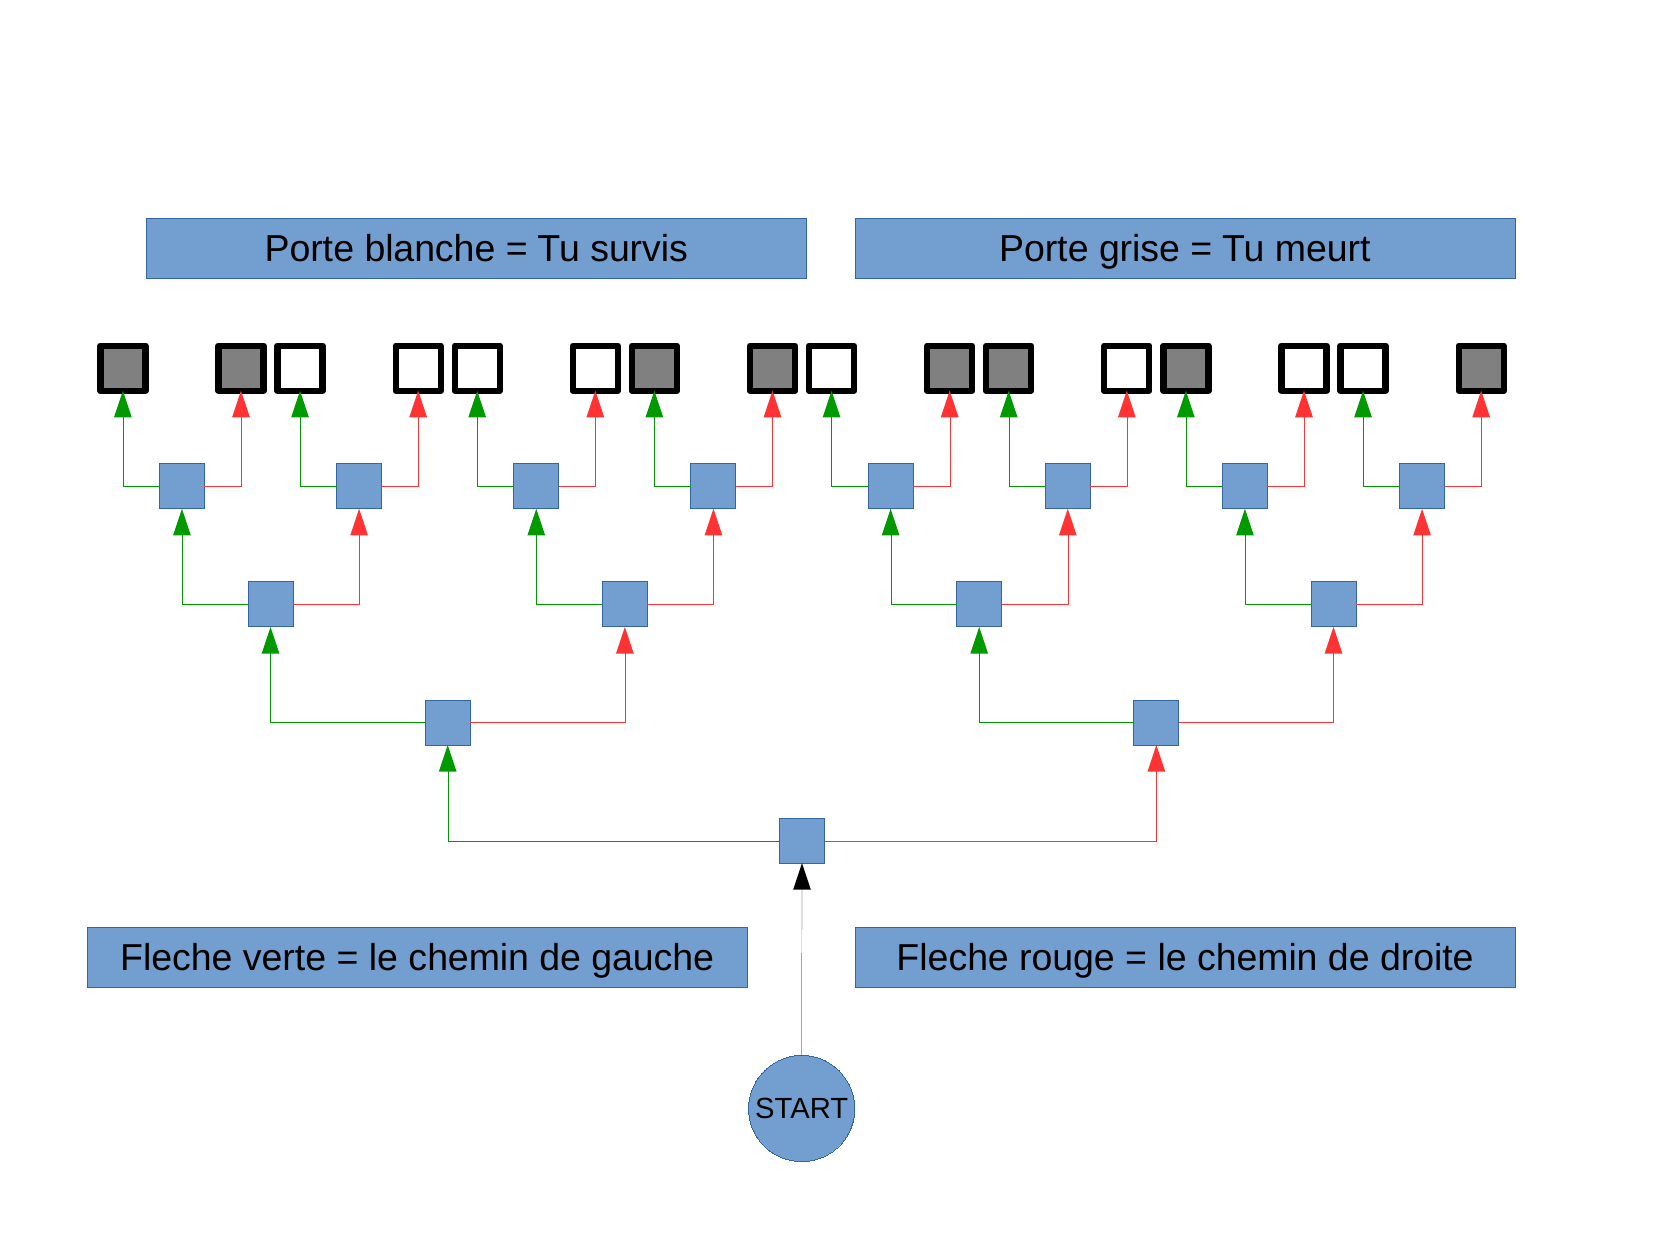

Porte blanche = Tu survis
Porte grise = Tu meurt
Fleche verte = le chemin de gauche
Fleche rouge = le chemin de droite
START